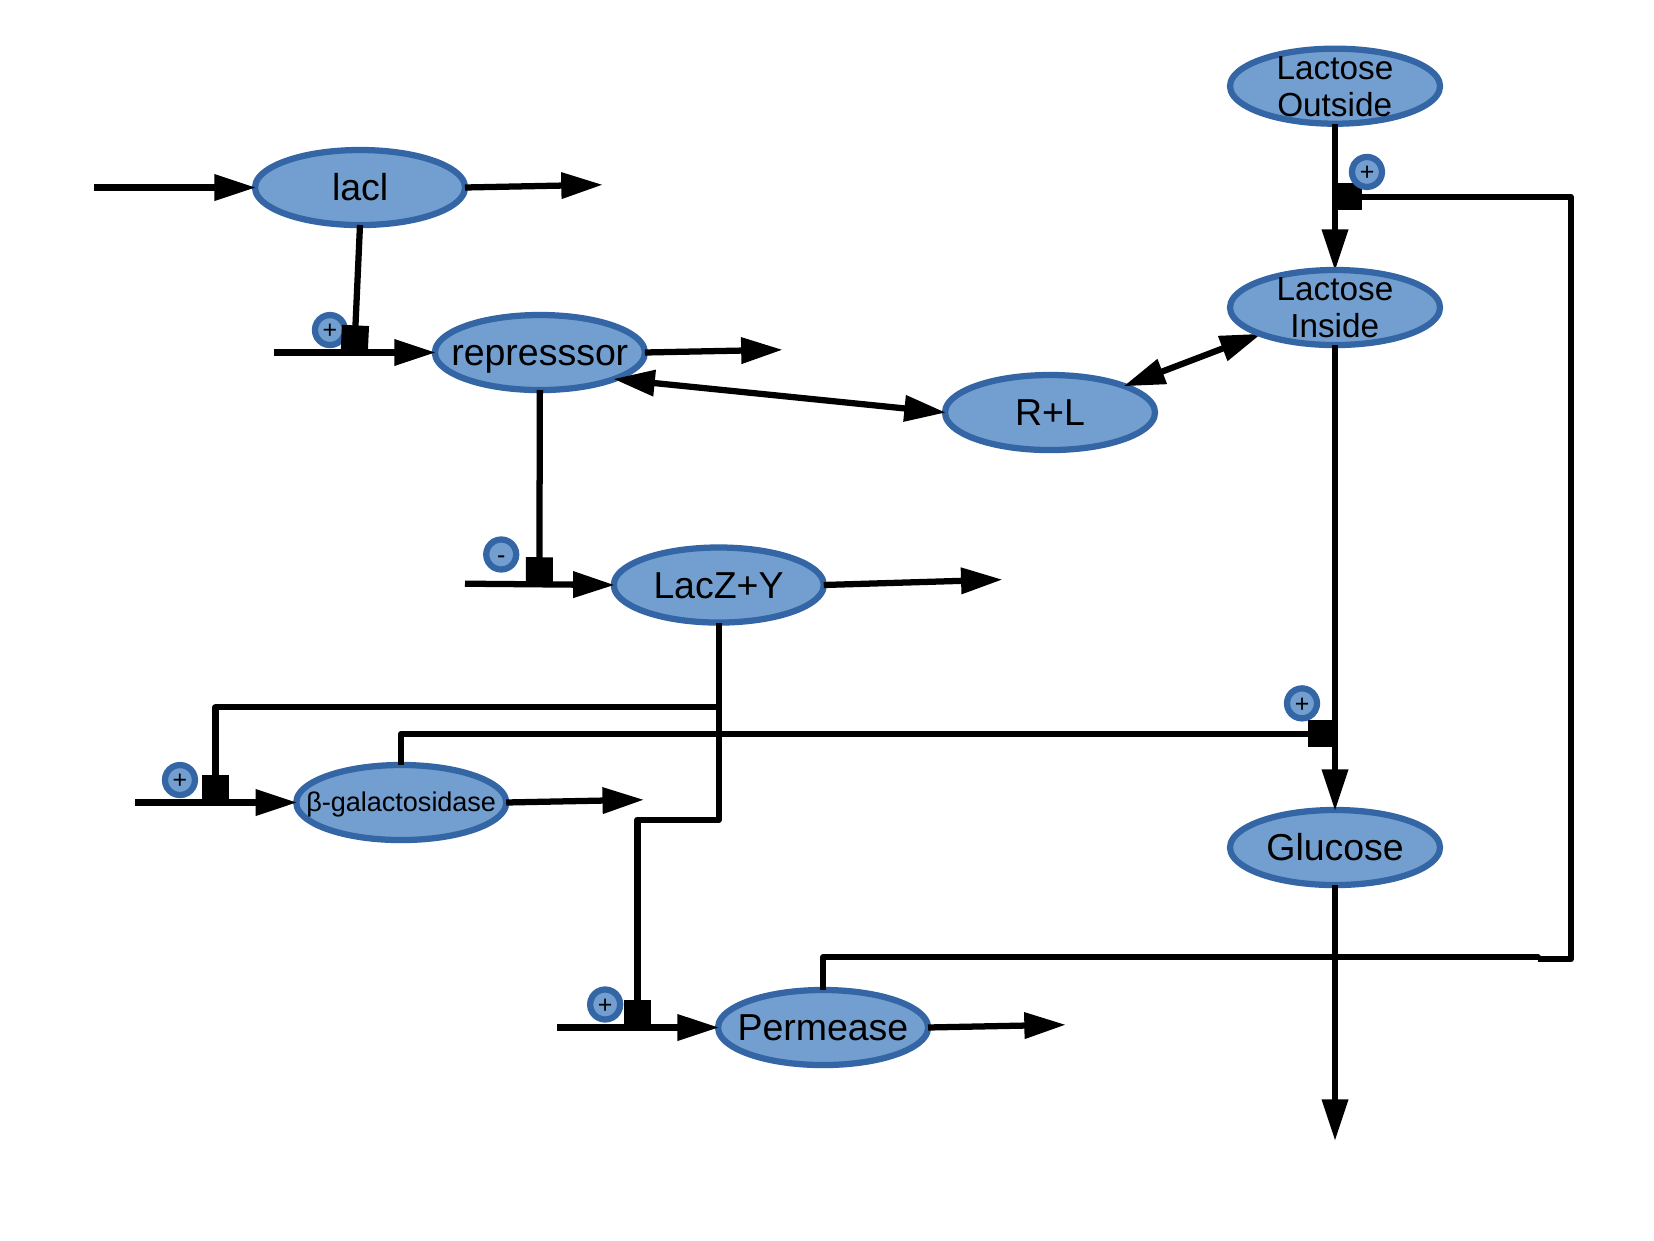

Lactose
Outside
lacl
+
Lactose
Inside
+
represssor
R+L
-
LacZ+Y
+
+
β-galactosidase
Glucose
+
Permease